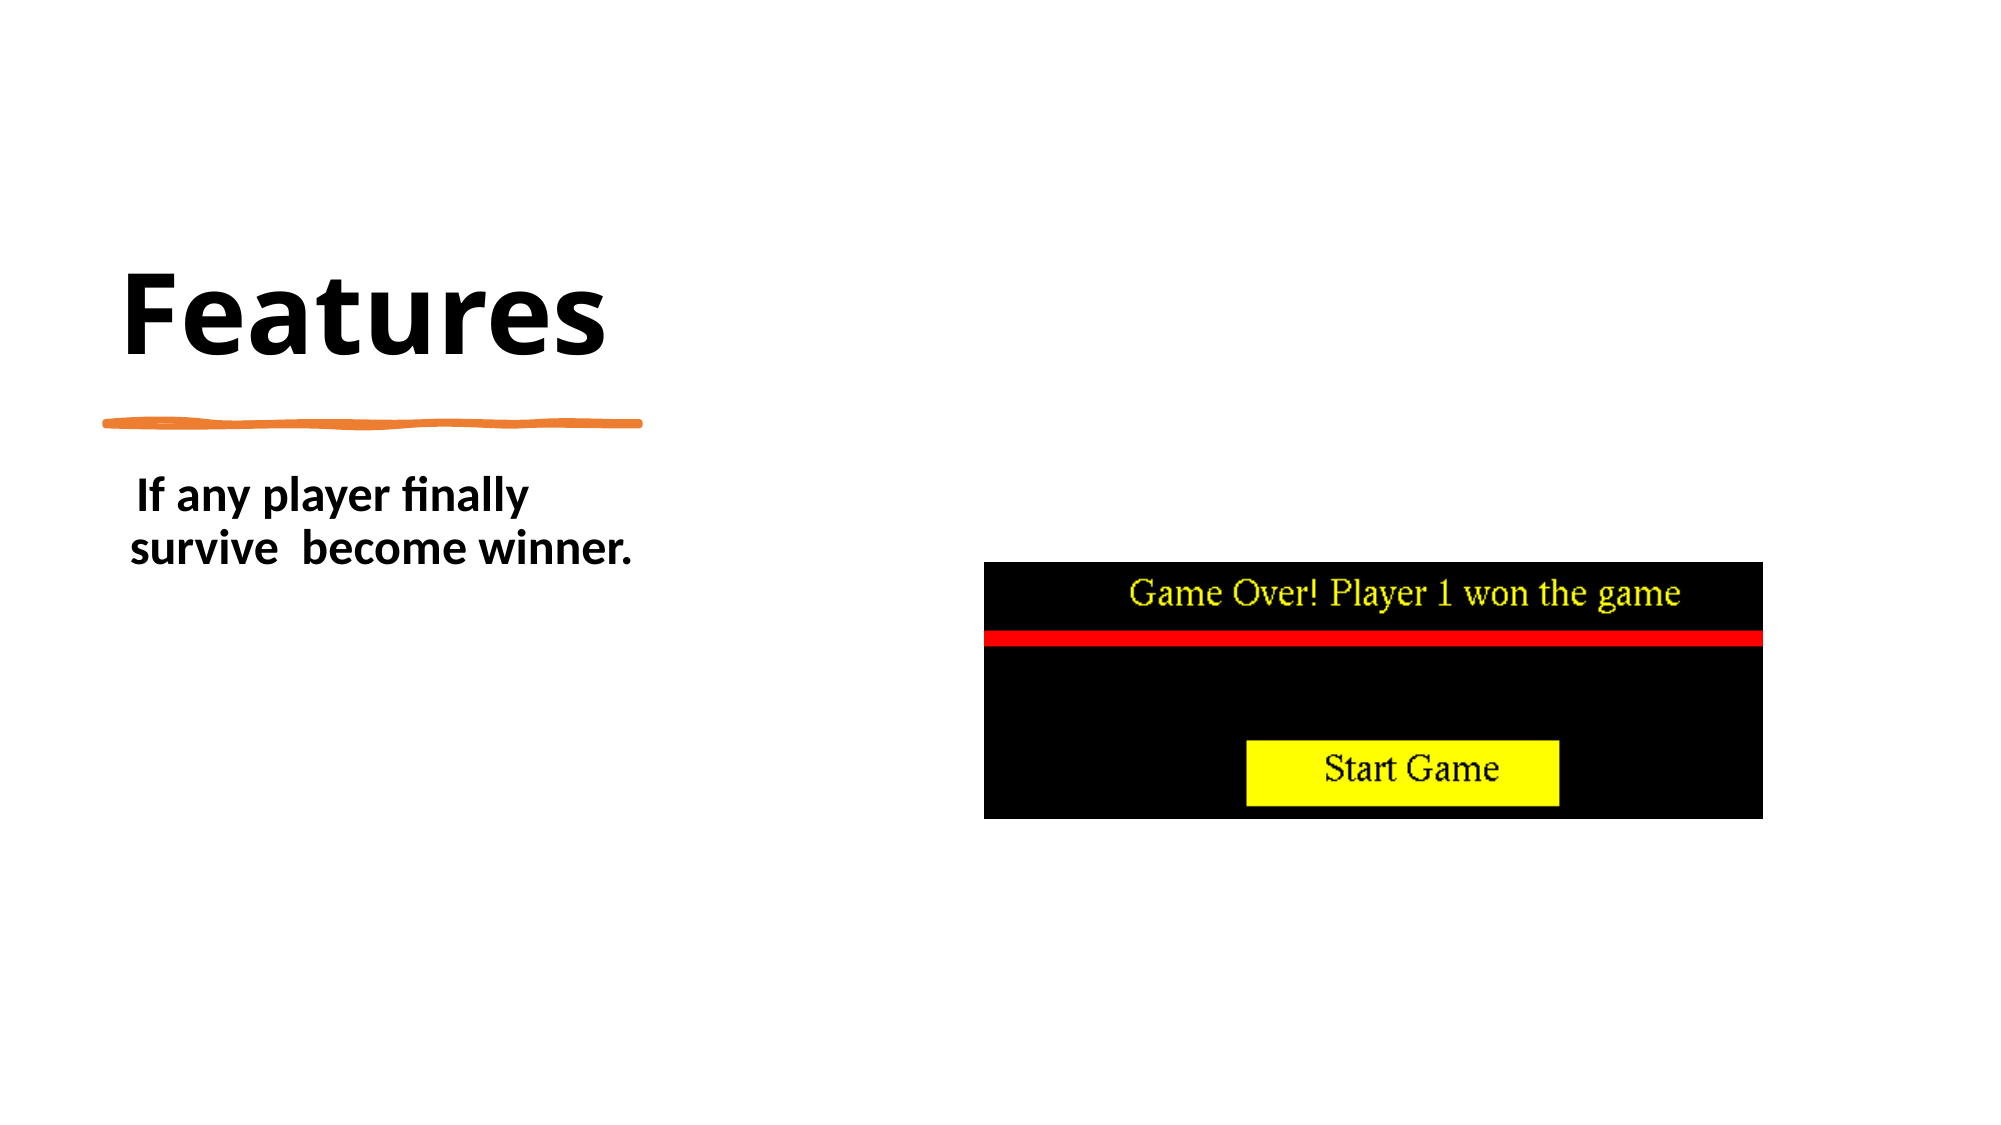

# Features
If any player finally survive become winner.